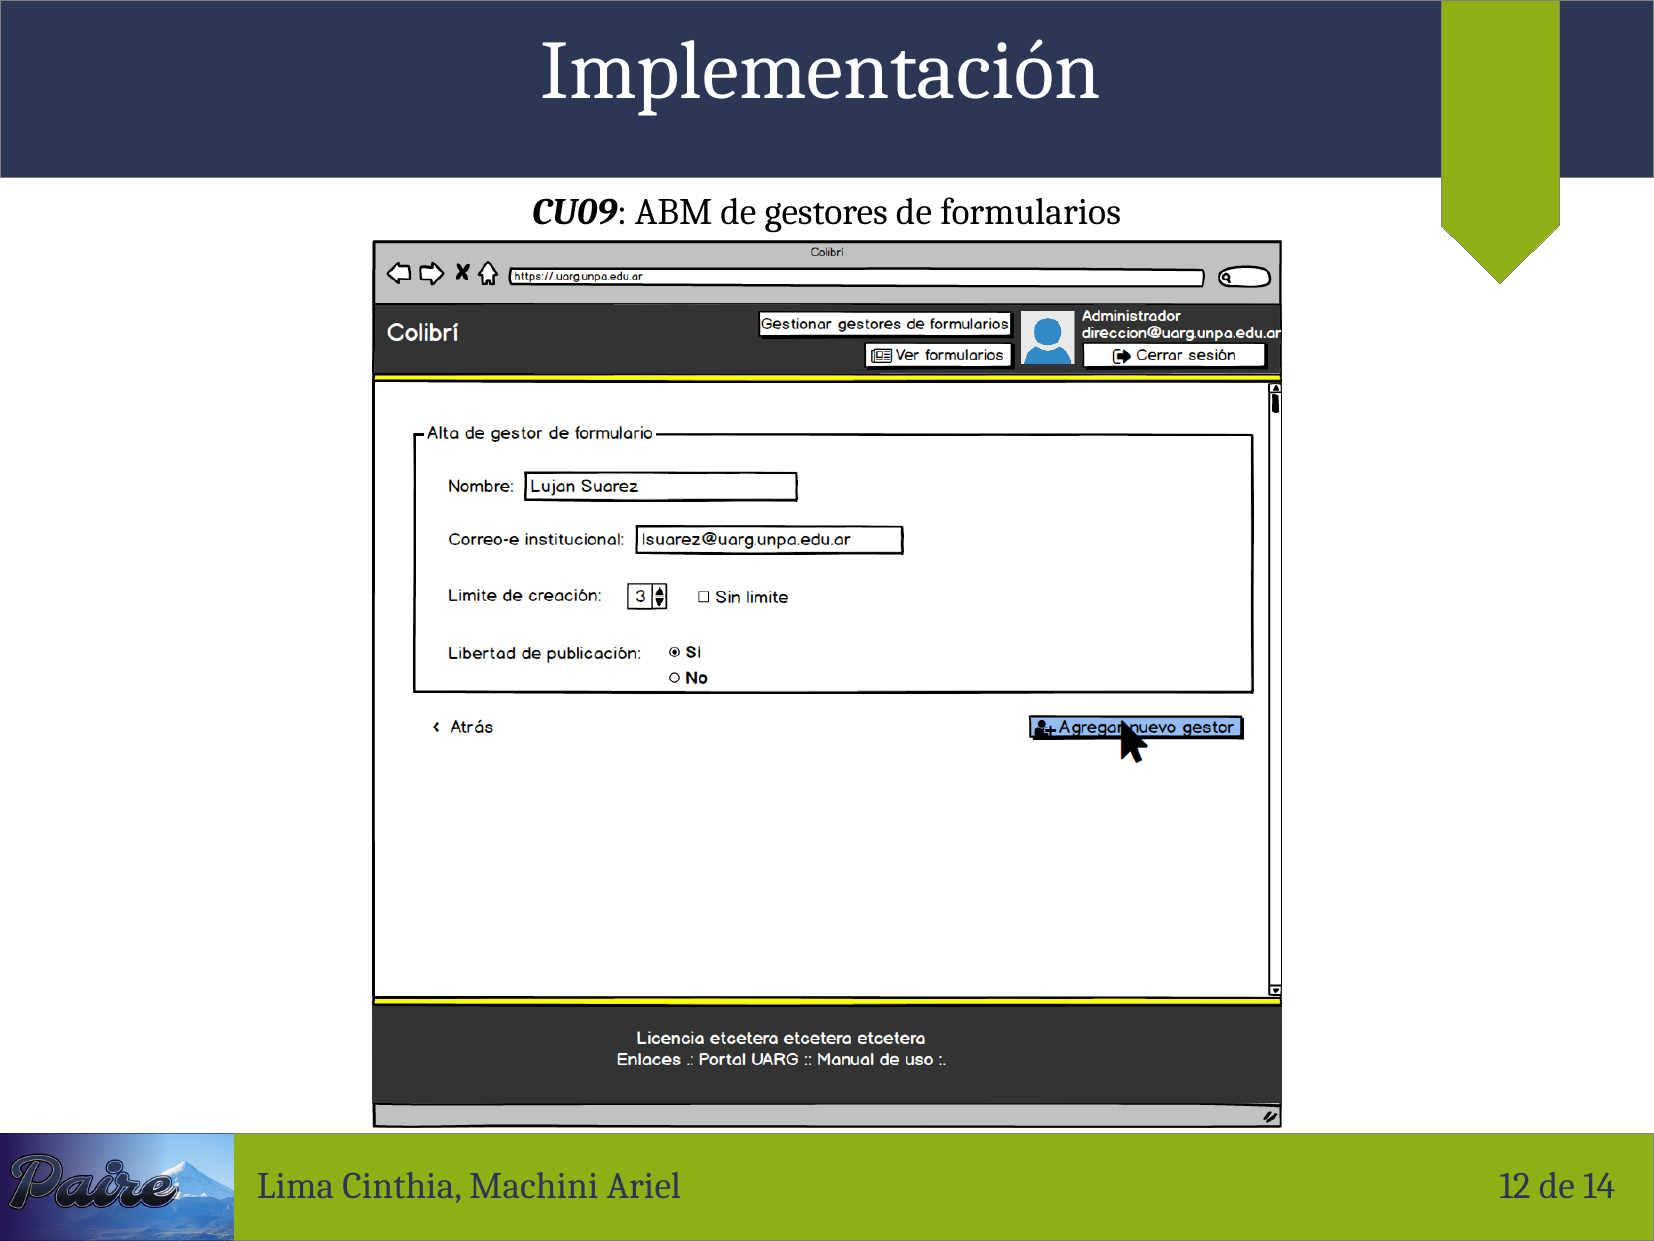

Implementación
CU09: ABM de gestores de formularios
Lima Cinthia, Machini Ariel
 de 14